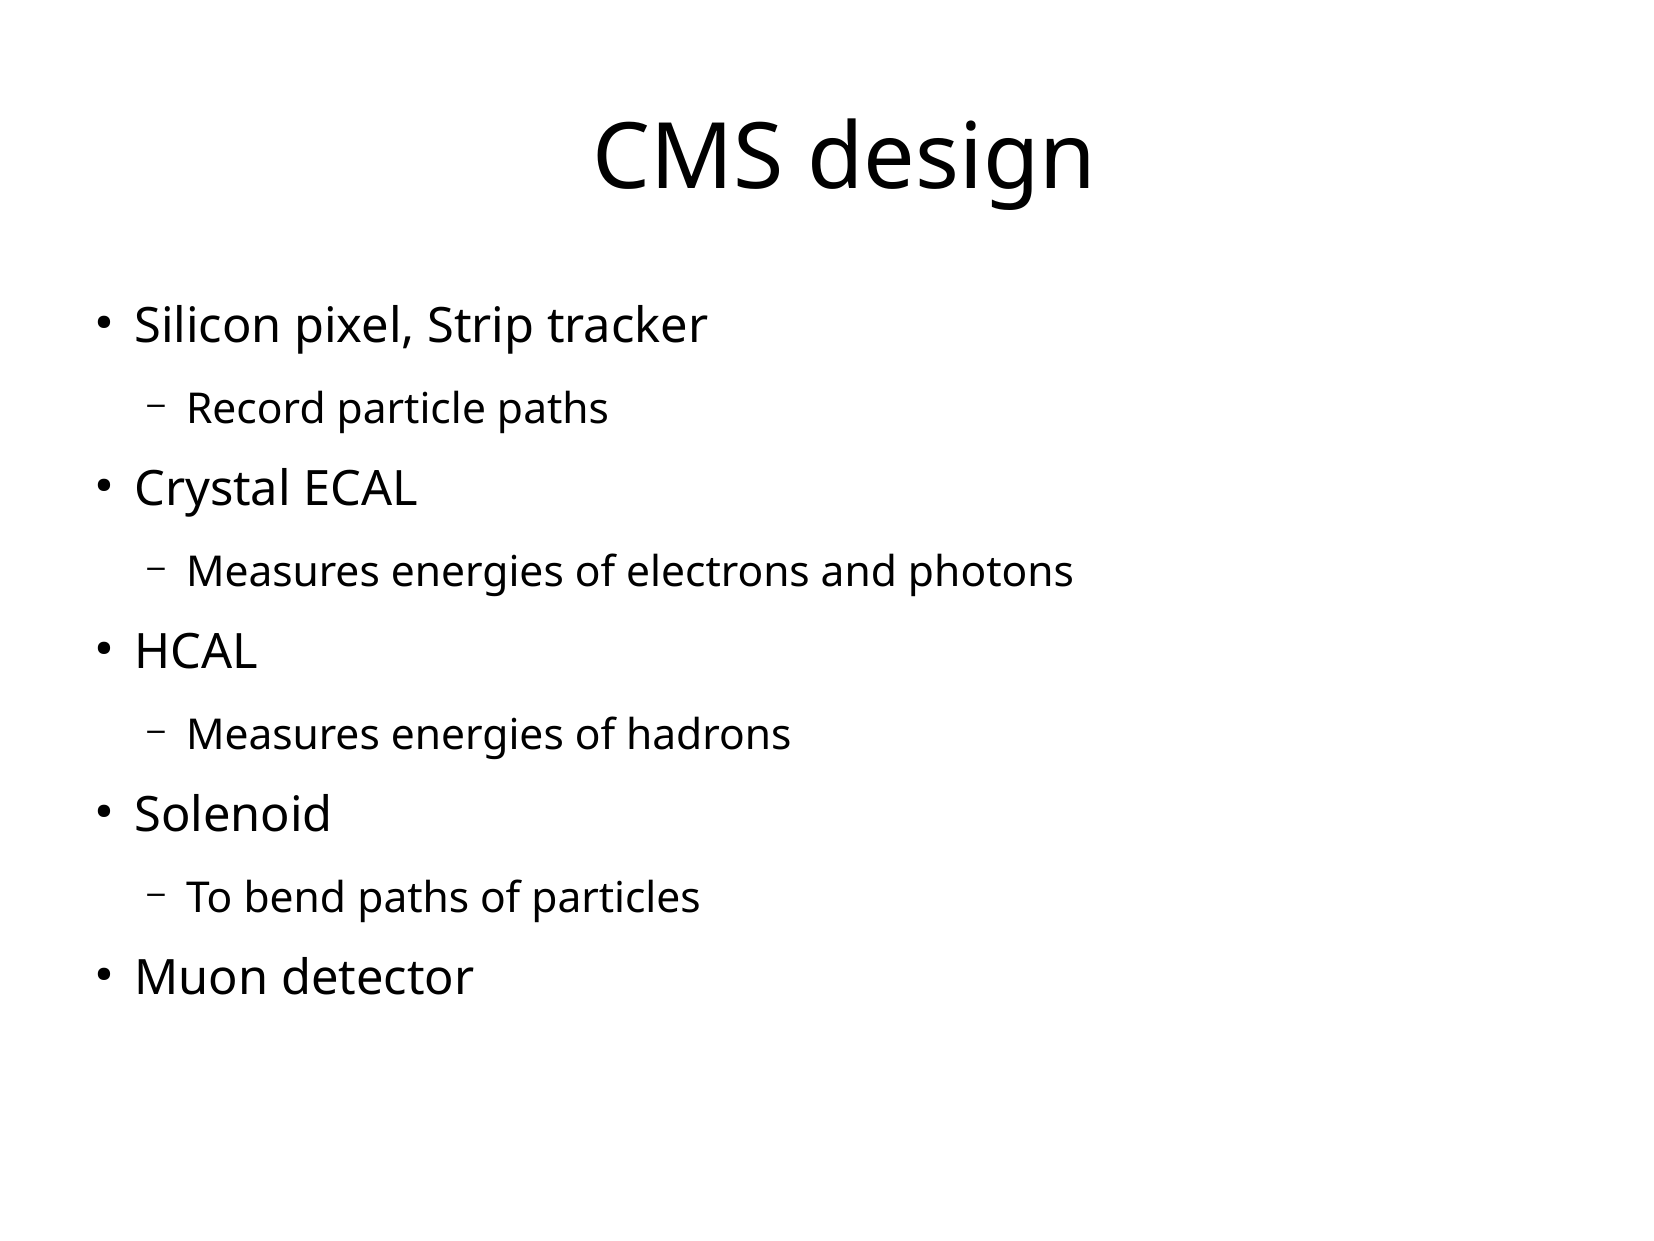

# CMS design
Silicon pixel, Strip tracker
Record particle paths
Crystal ECAL
Measures energies of electrons and photons
HCAL
Measures energies of hadrons
Solenoid
To bend paths of particles
Muon detector